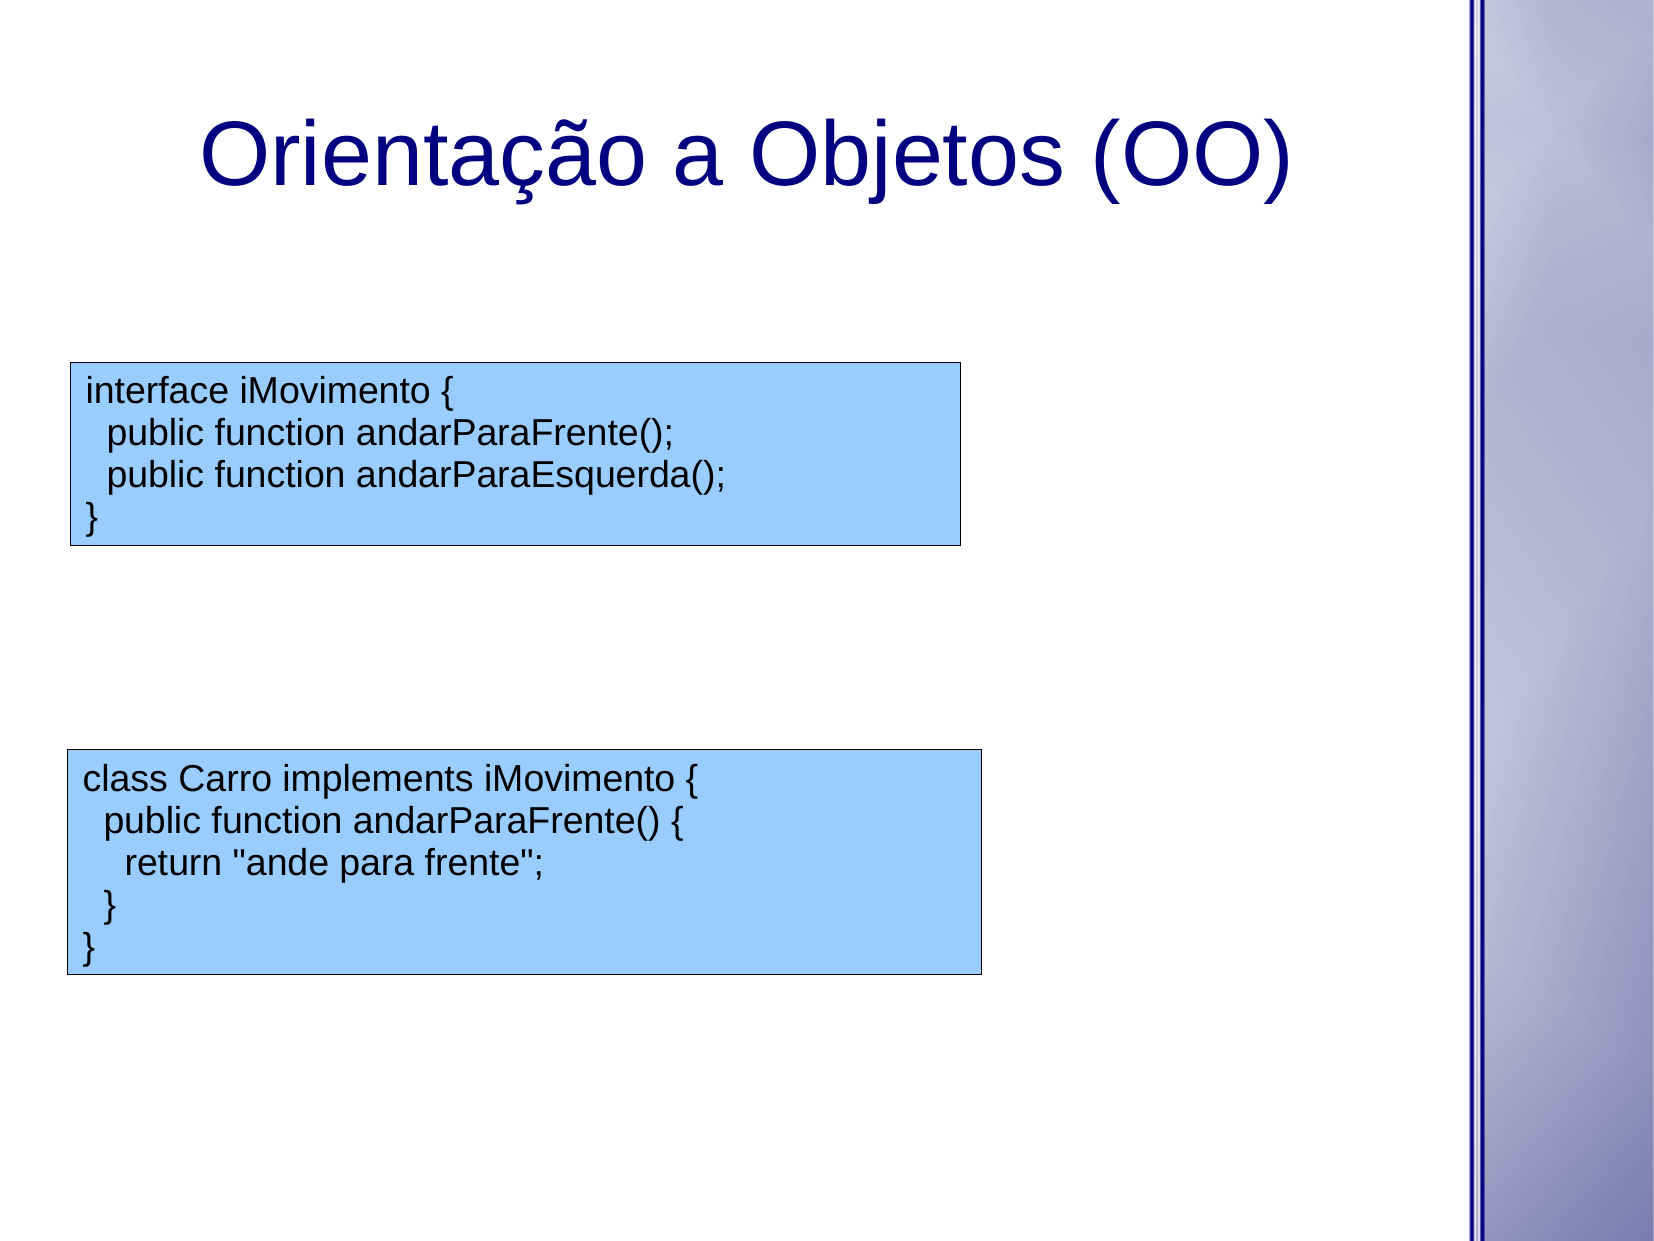

# Orientação a Objetos (OO)
interface iMovimento {
 public function andarParaFrente();
 public function andarParaEsquerda();
}
class Carro implements iMovimento {
 public function andarParaFrente() {
 return "ande para frente";
 }
}